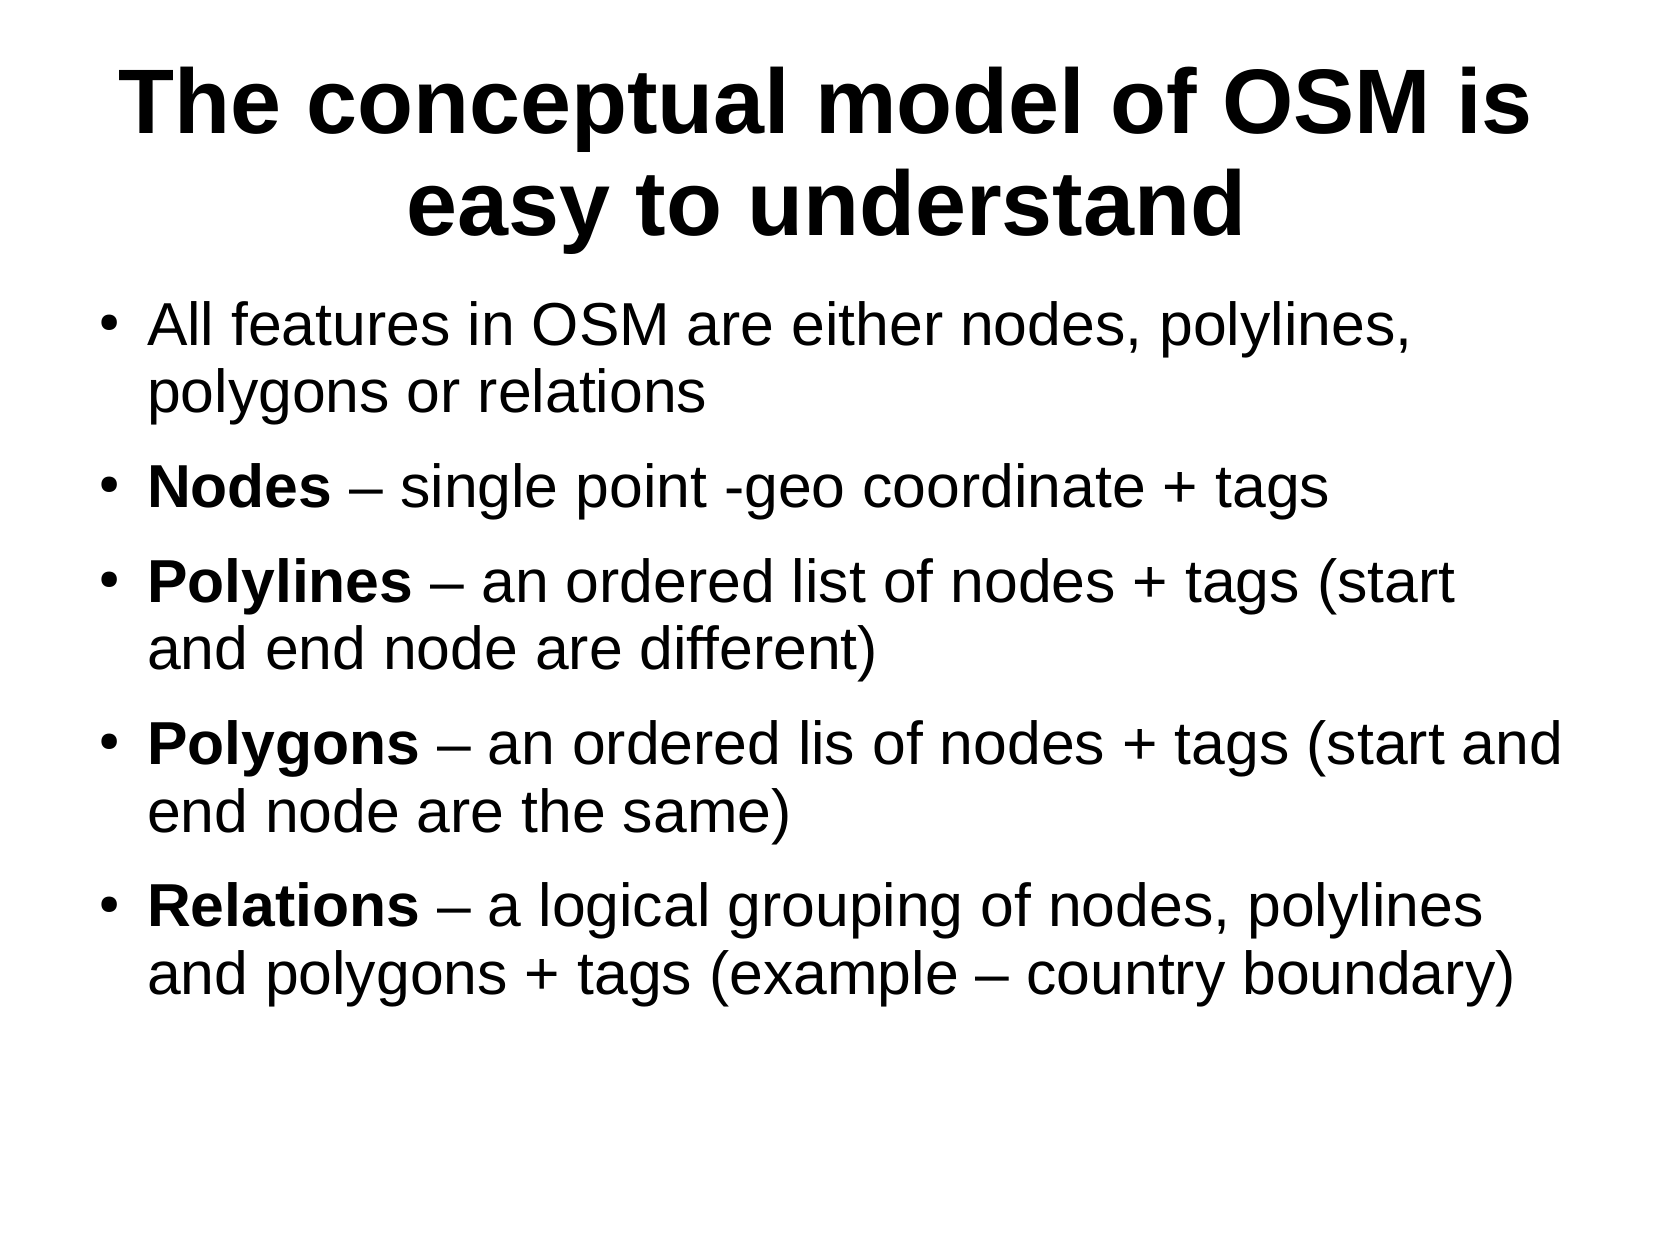

# The conceptual model of OSM is easy to understand
All features in OSM are either nodes, polylines, polygons or relations
Nodes – single point -geo coordinate + tags
Polylines – an ordered list of nodes + tags (start and end node are different)
Polygons – an ordered lis of nodes + tags (start and end node are the same)
Relations – a logical grouping of nodes, polylines and polygons + tags (example – country boundary)